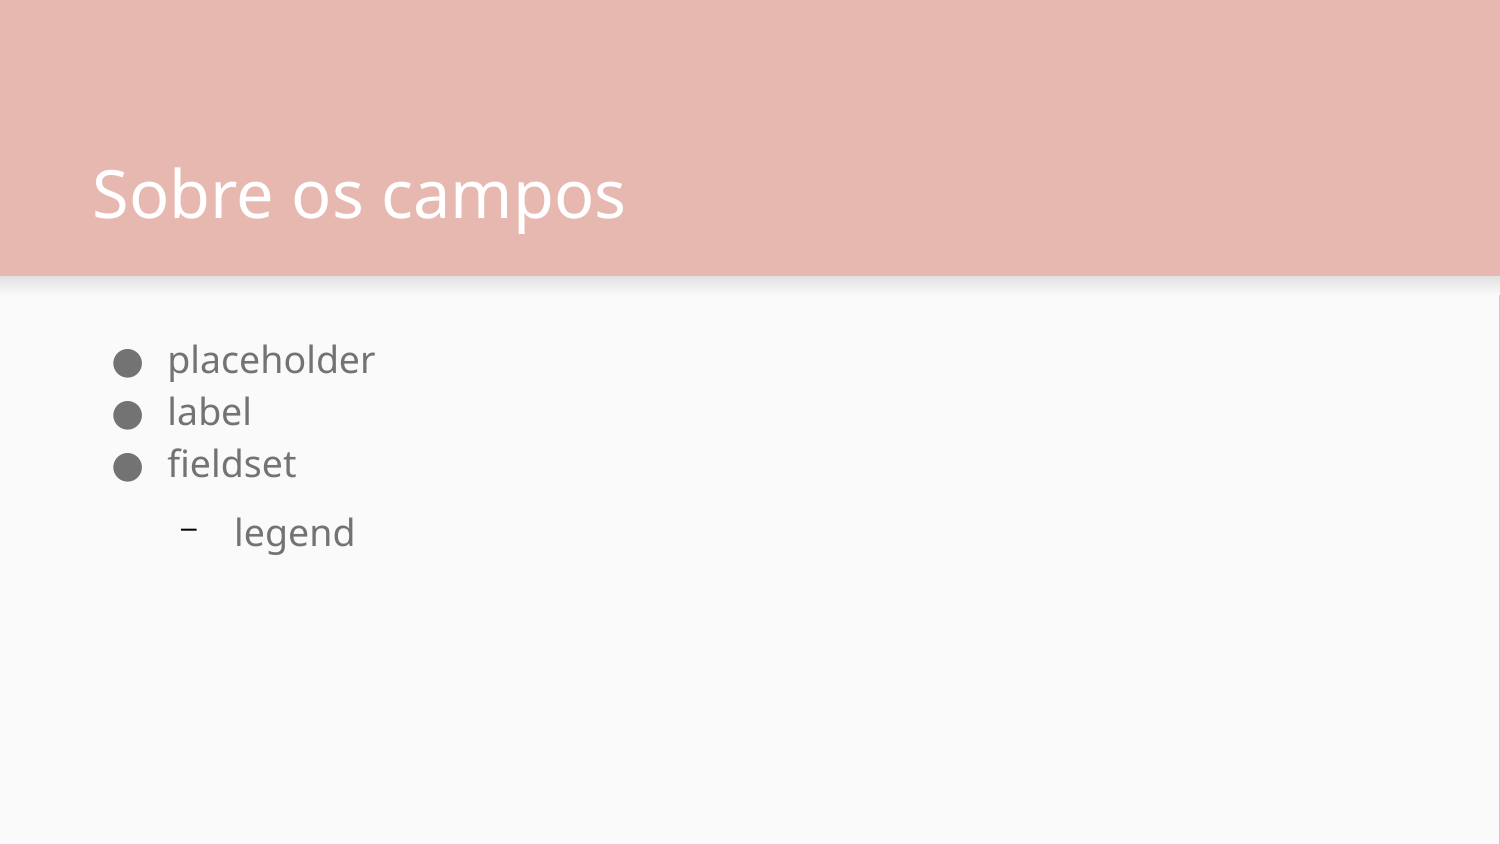

# Sobre os campos
placeholder
label
fieldset
legend